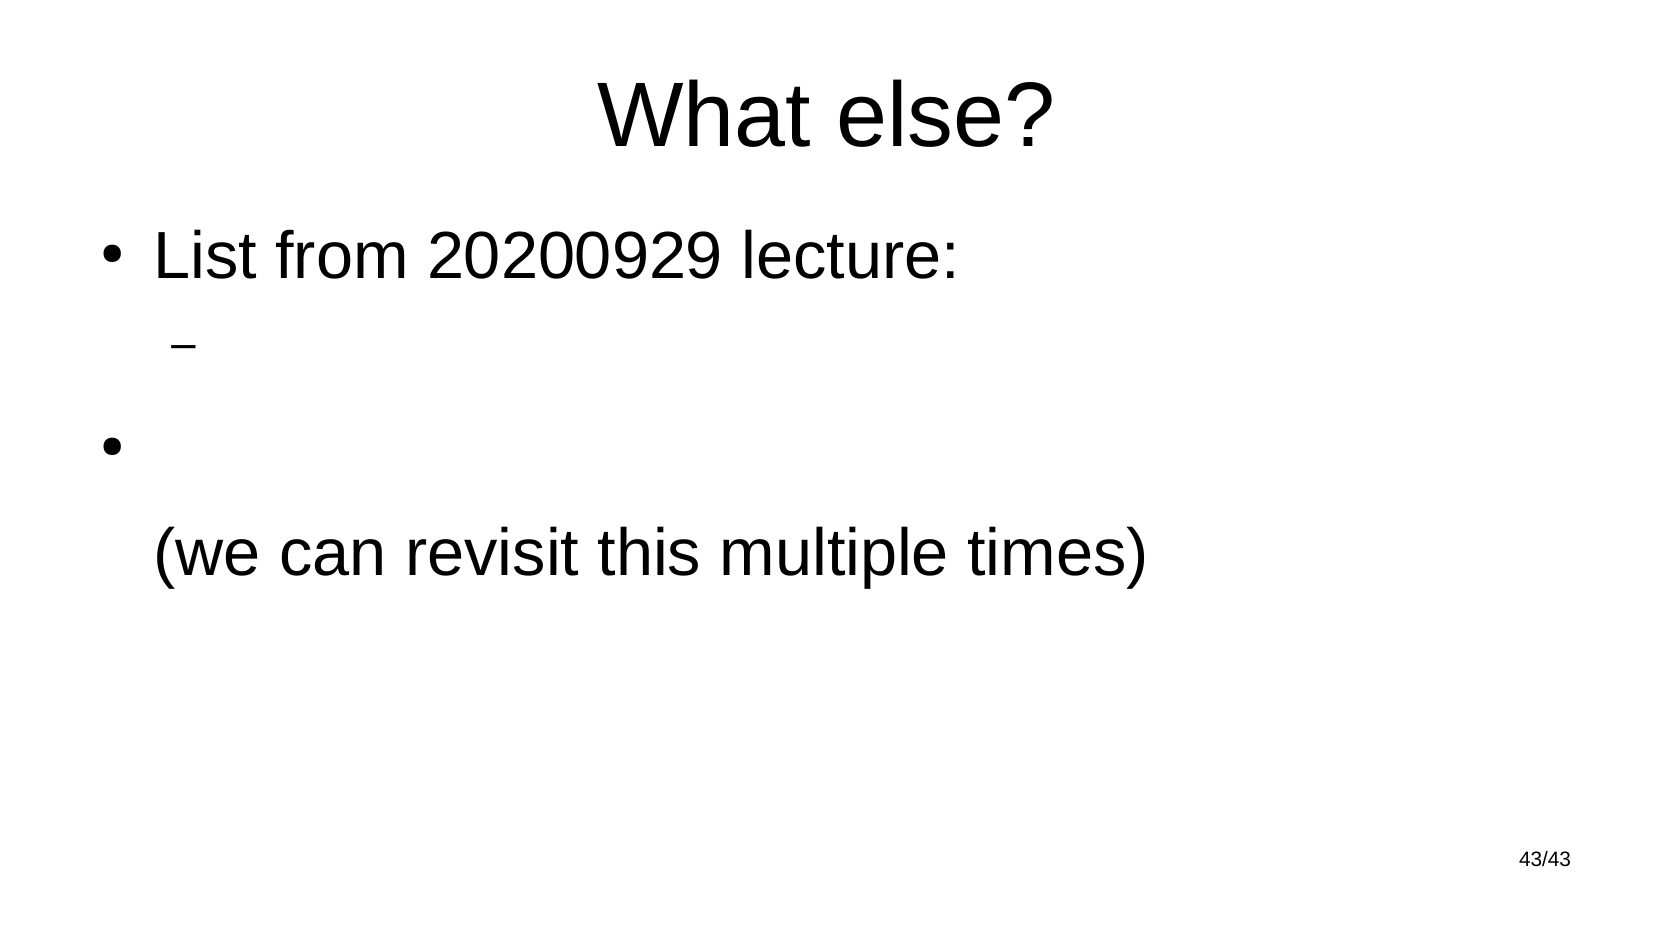

# What else?
List from 20200929 lecture:
(we can revisit this multiple times)
43